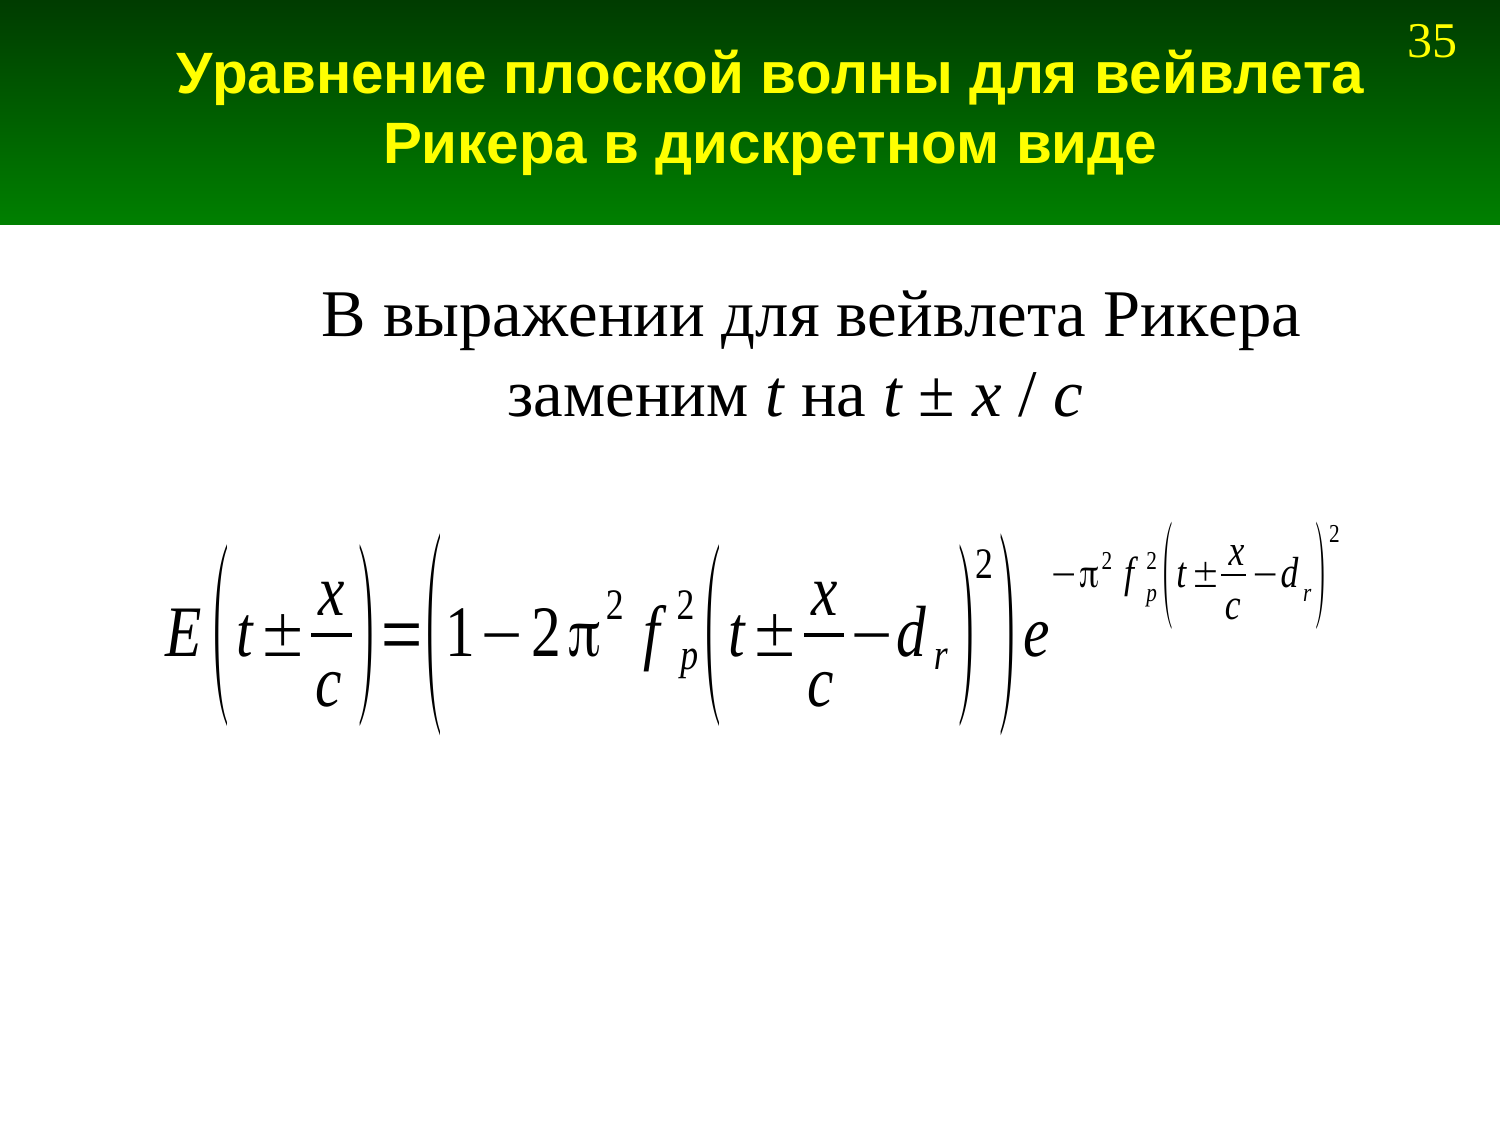

# Уравнение плоской волны для вейвлета Рикера в дискретном виде
В выражении для вейвлета Рикера
заменим t на t ± x / c